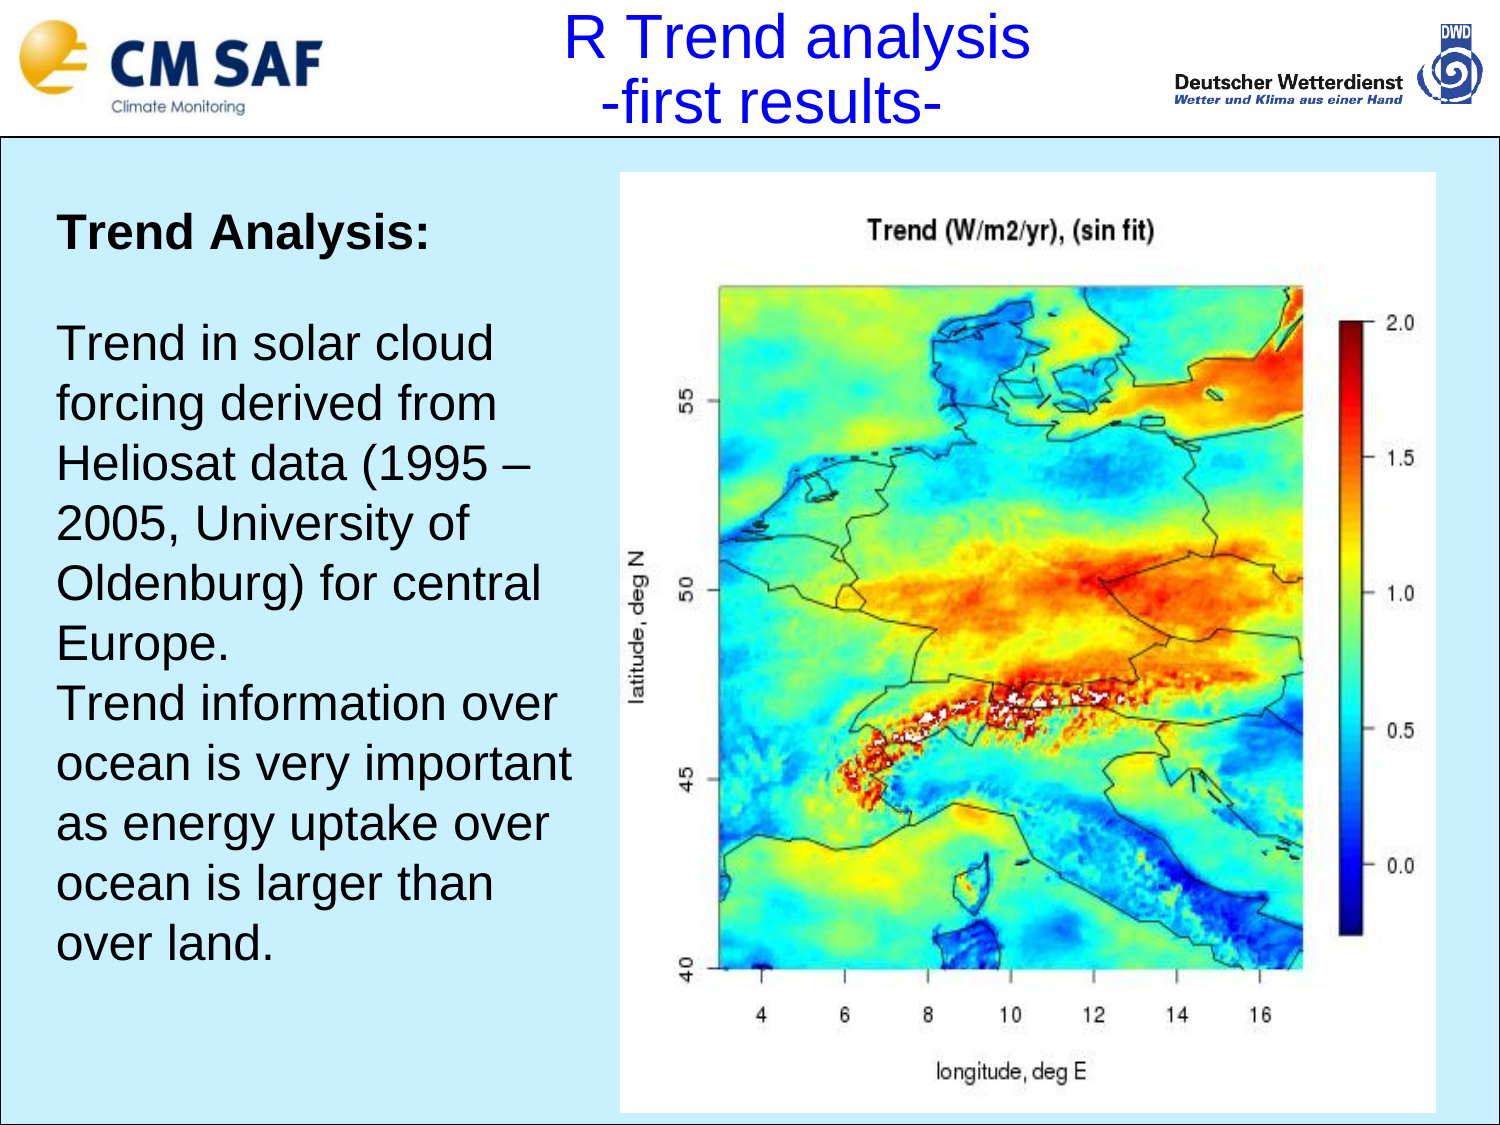

R Trend analysis
-first results-
Trend Analysis:
Trend in solar cloud forcing derived from Heliosat data (1995 – 2005, University of Oldenburg) for central
Europe.
Trend information over ocean is very important as energy uptake over ocean is larger than over land.